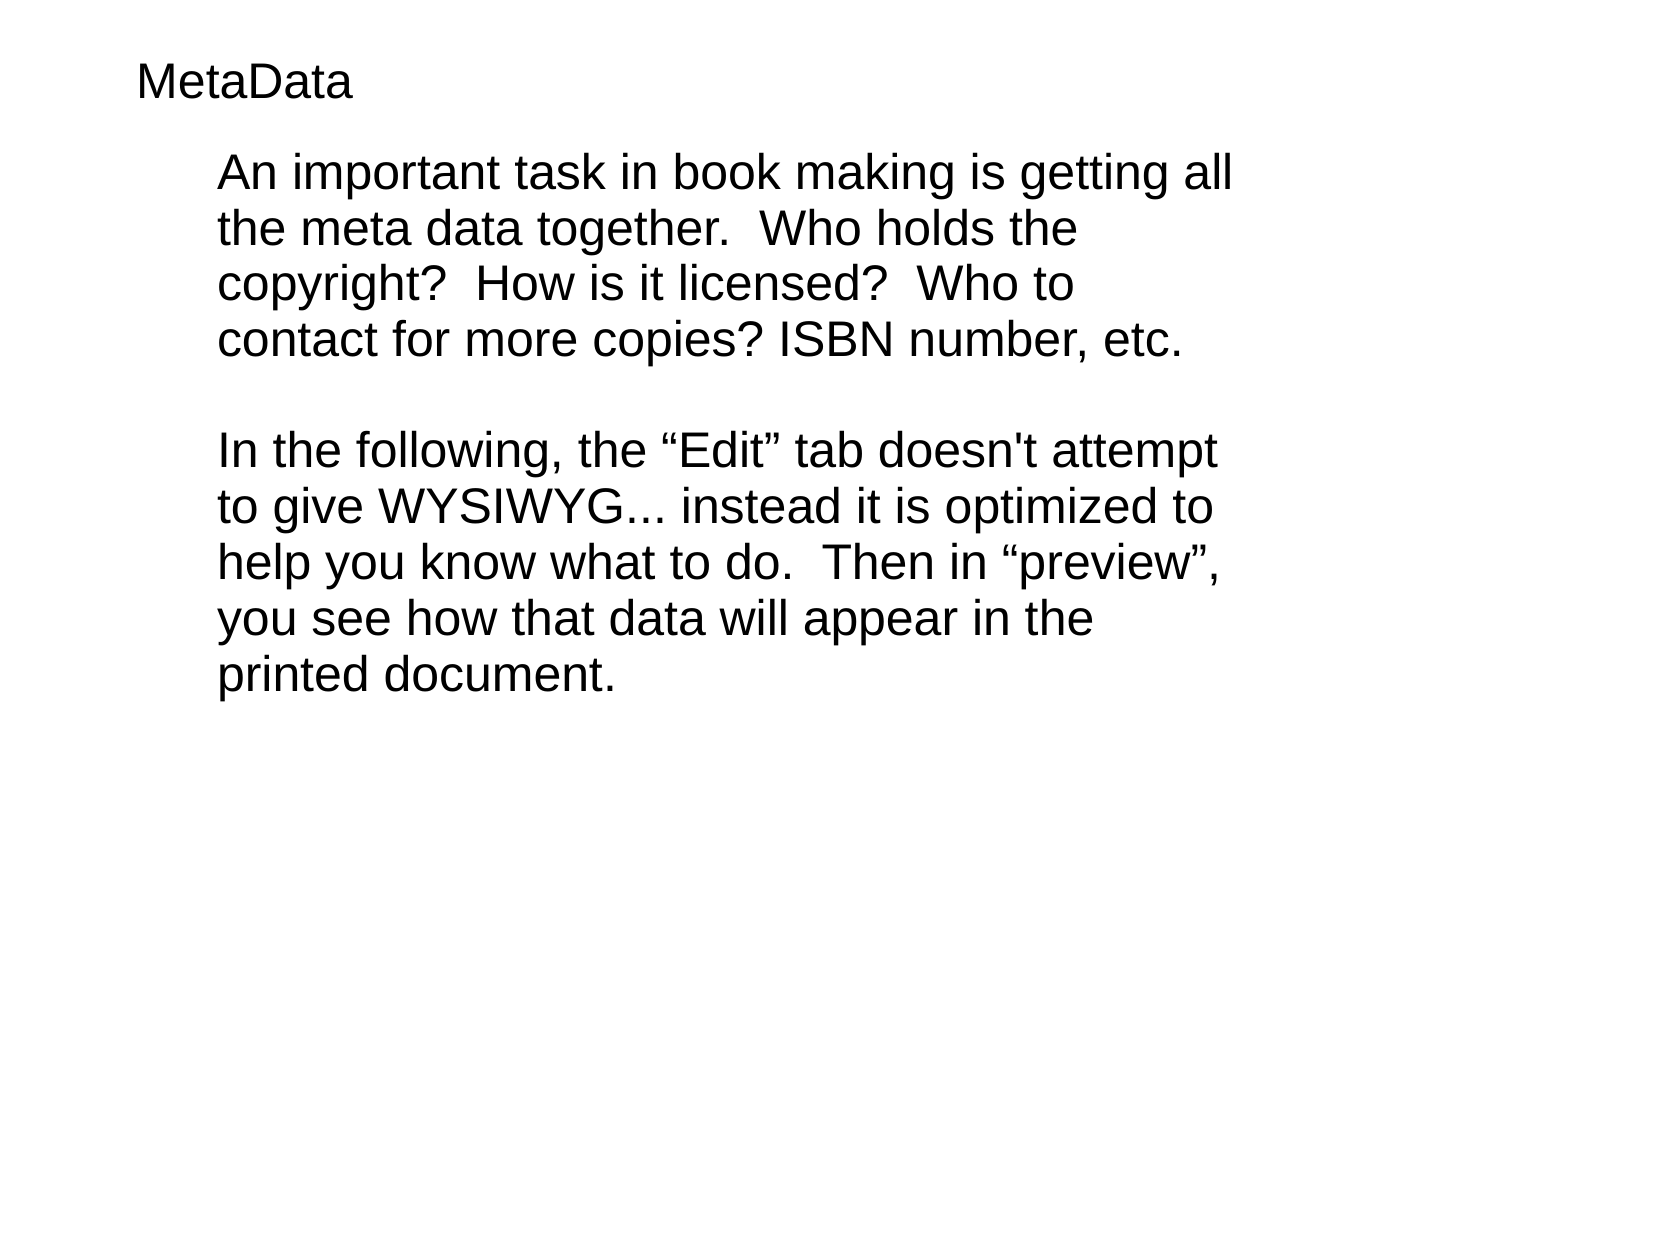

MetaData
An important task in book making is getting all the meta data together. Who holds the copyright? How is it licensed? Who to contact for more copies? ISBN number, etc.
In the following, the “Edit” tab doesn't attempt to give WYSIWYG... instead it is optimized to help you know what to do. Then in “preview”, you see how that data will appear in the printed document.